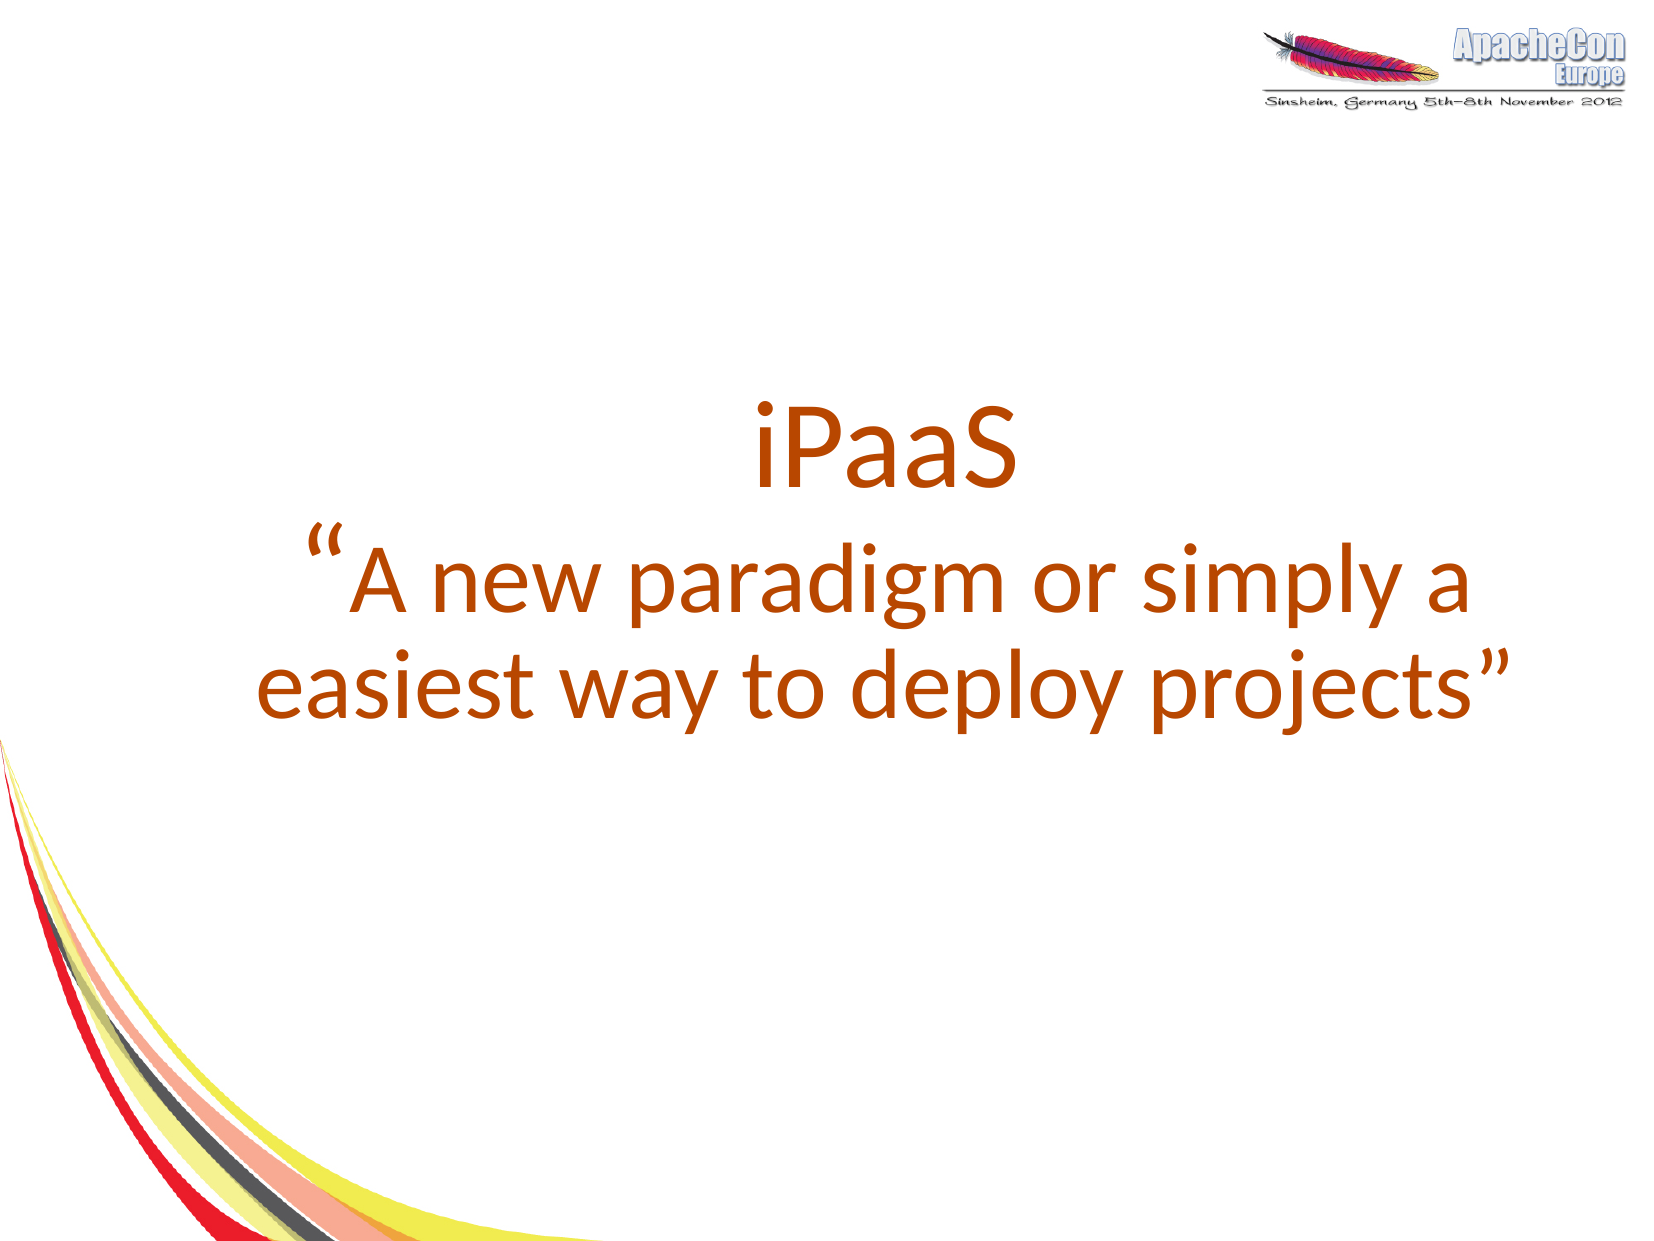

# iPaaS “A new paradigm or simply a easiest way to deploy projects”